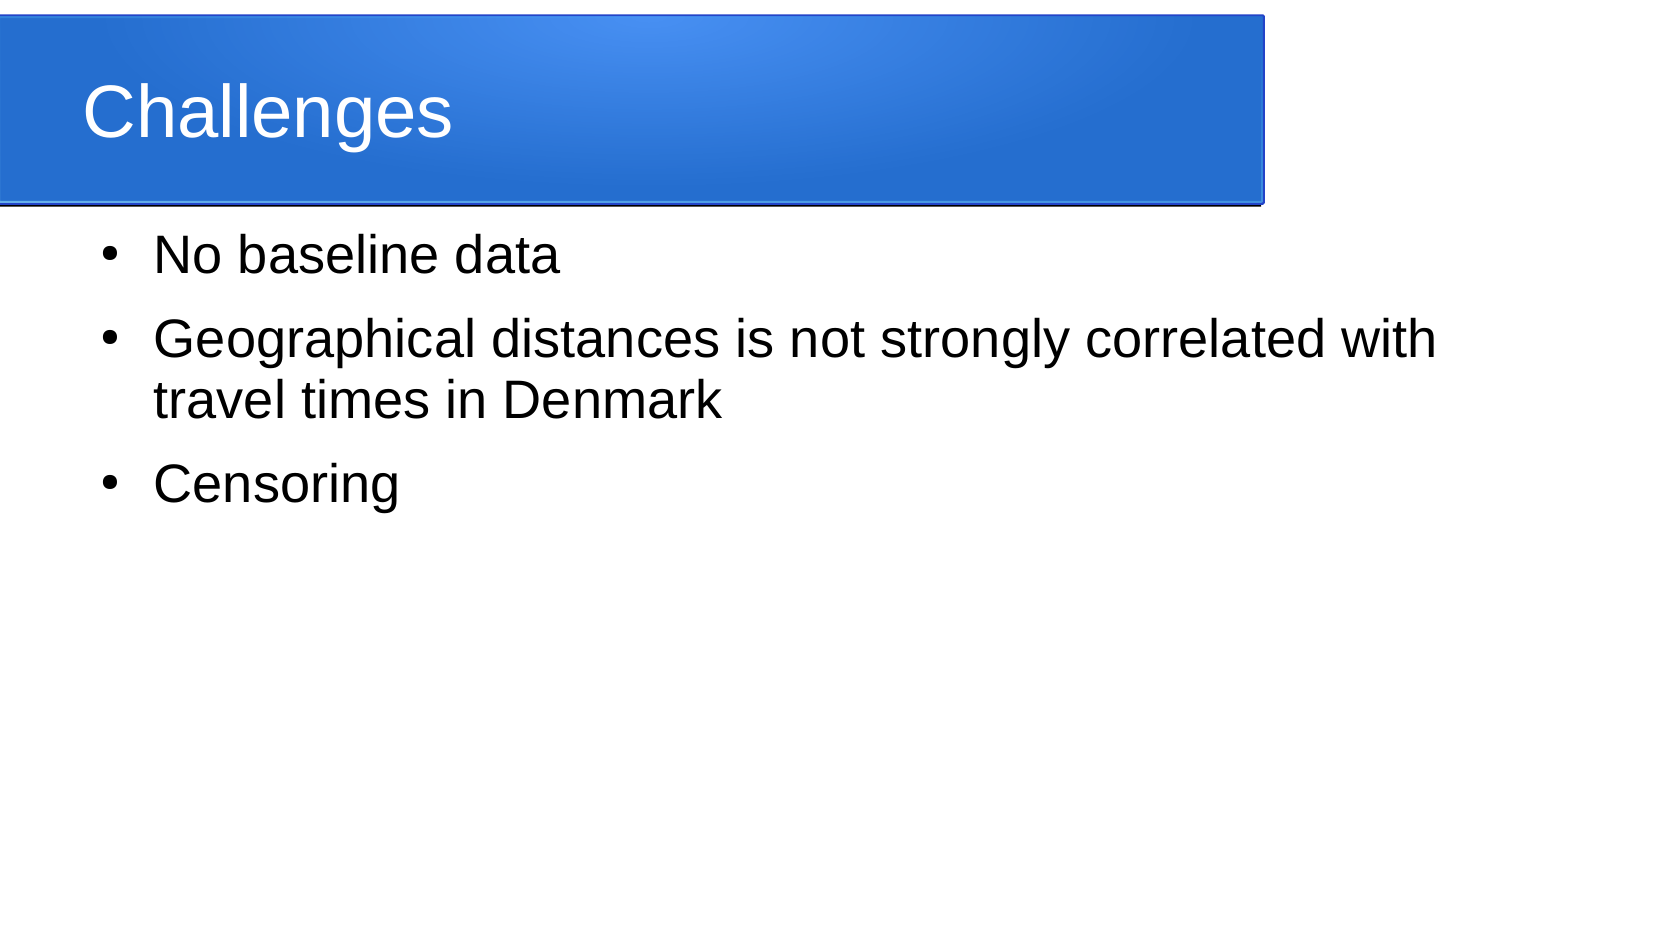

# Challenges
No baseline data
Geographical distances is not strongly correlated with travel times in Denmark
Censoring